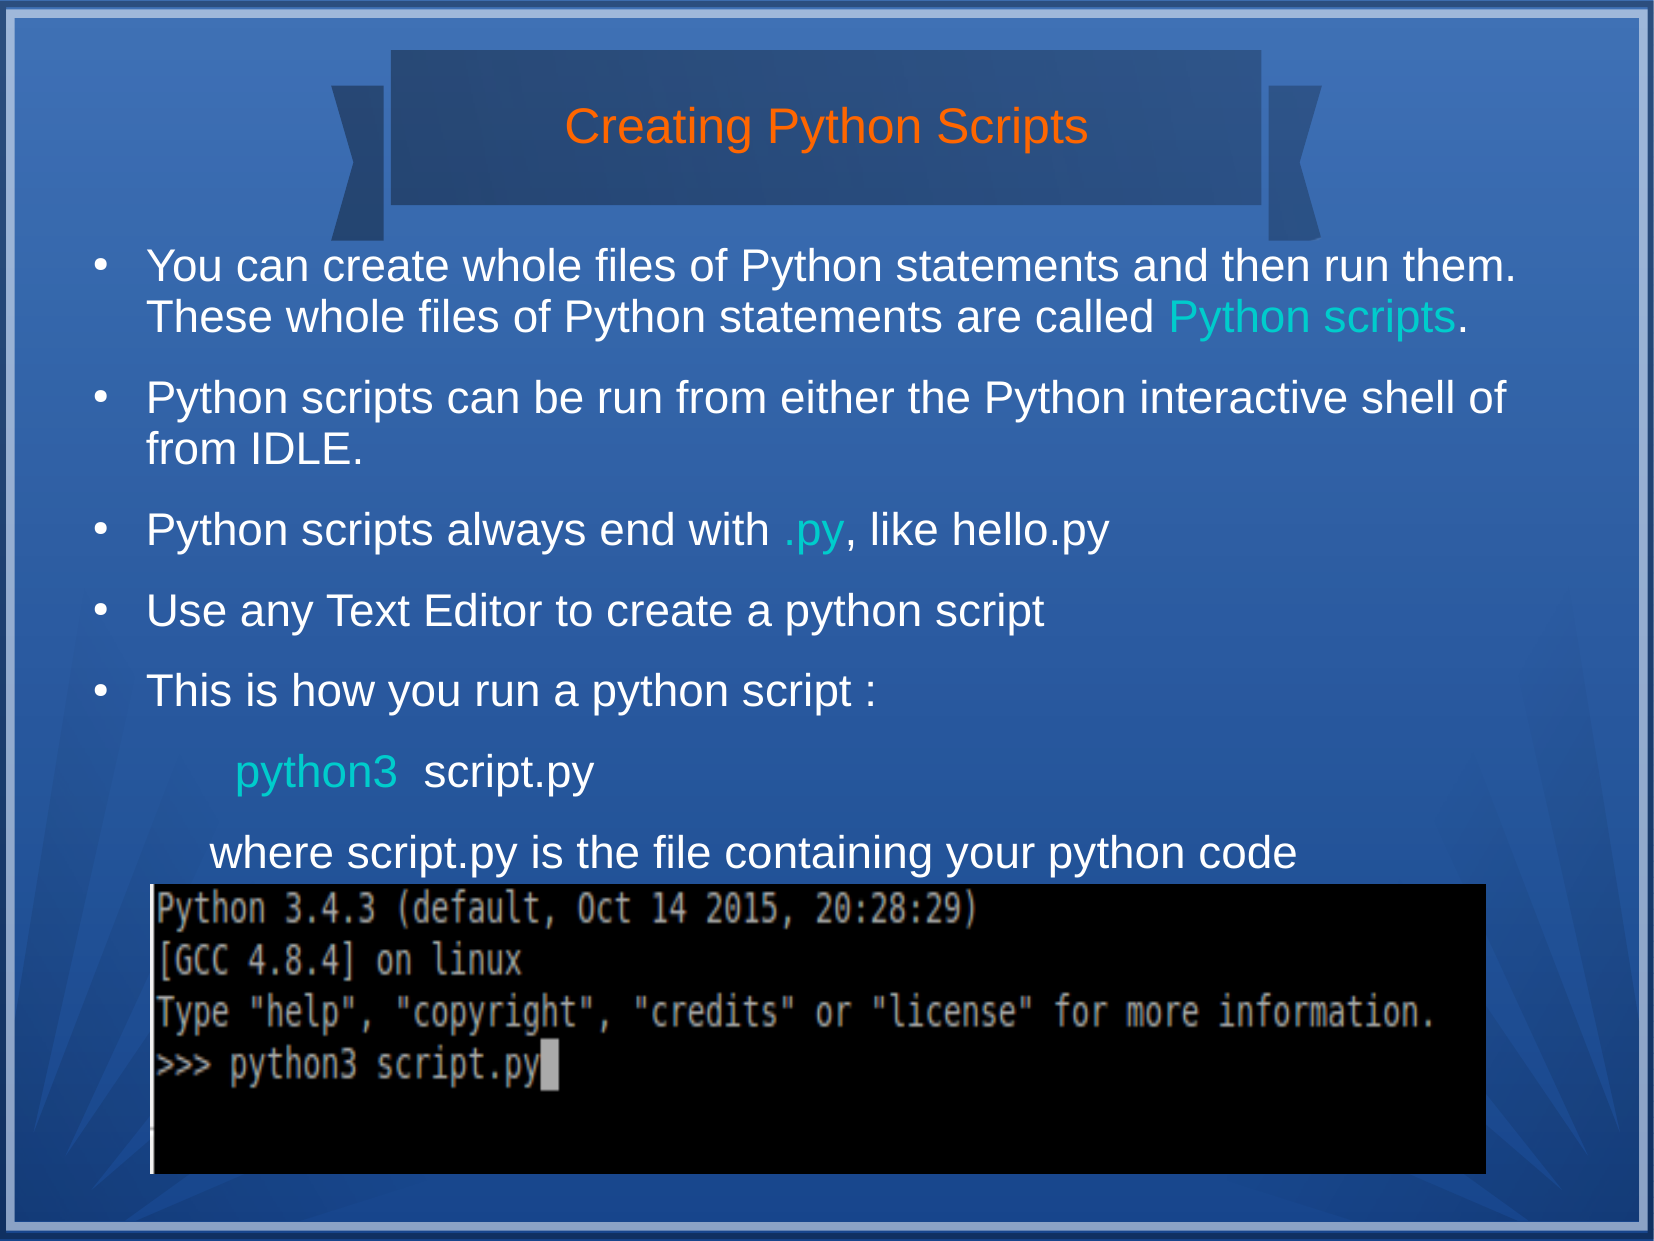

# Creating Python Scripts
You can create whole files of Python statements and then run them. These whole files of Python statements are called Python scripts.
Python scripts can be run from either the Python interactive shell of from IDLE.
Python scripts always end with .py, like hello.py
Use any Text Editor to create a python script
This is how you run a python script :
 python3 script.py
 where script.py is the file containing your python code